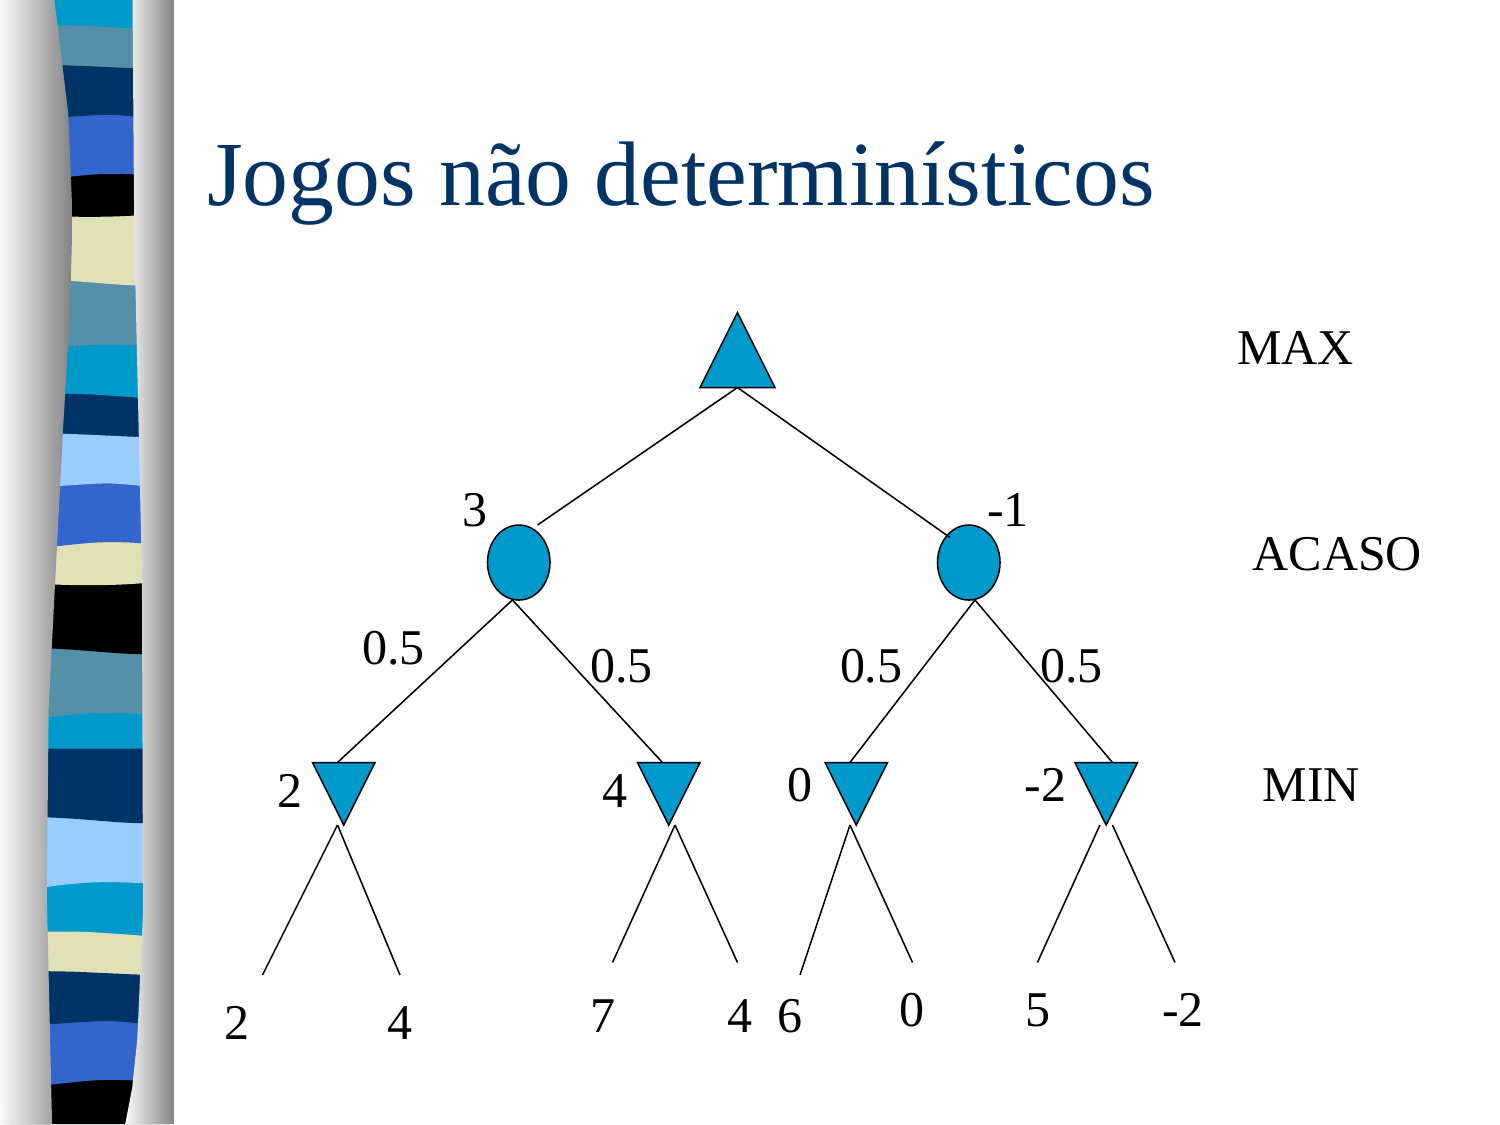

# Jogos não determinísticos
MAX
3
-1
ACASO
0.5
0.5
0.5
0.5
0
-2
MIN
2
4
0
5
-2
7
4
6
2
4